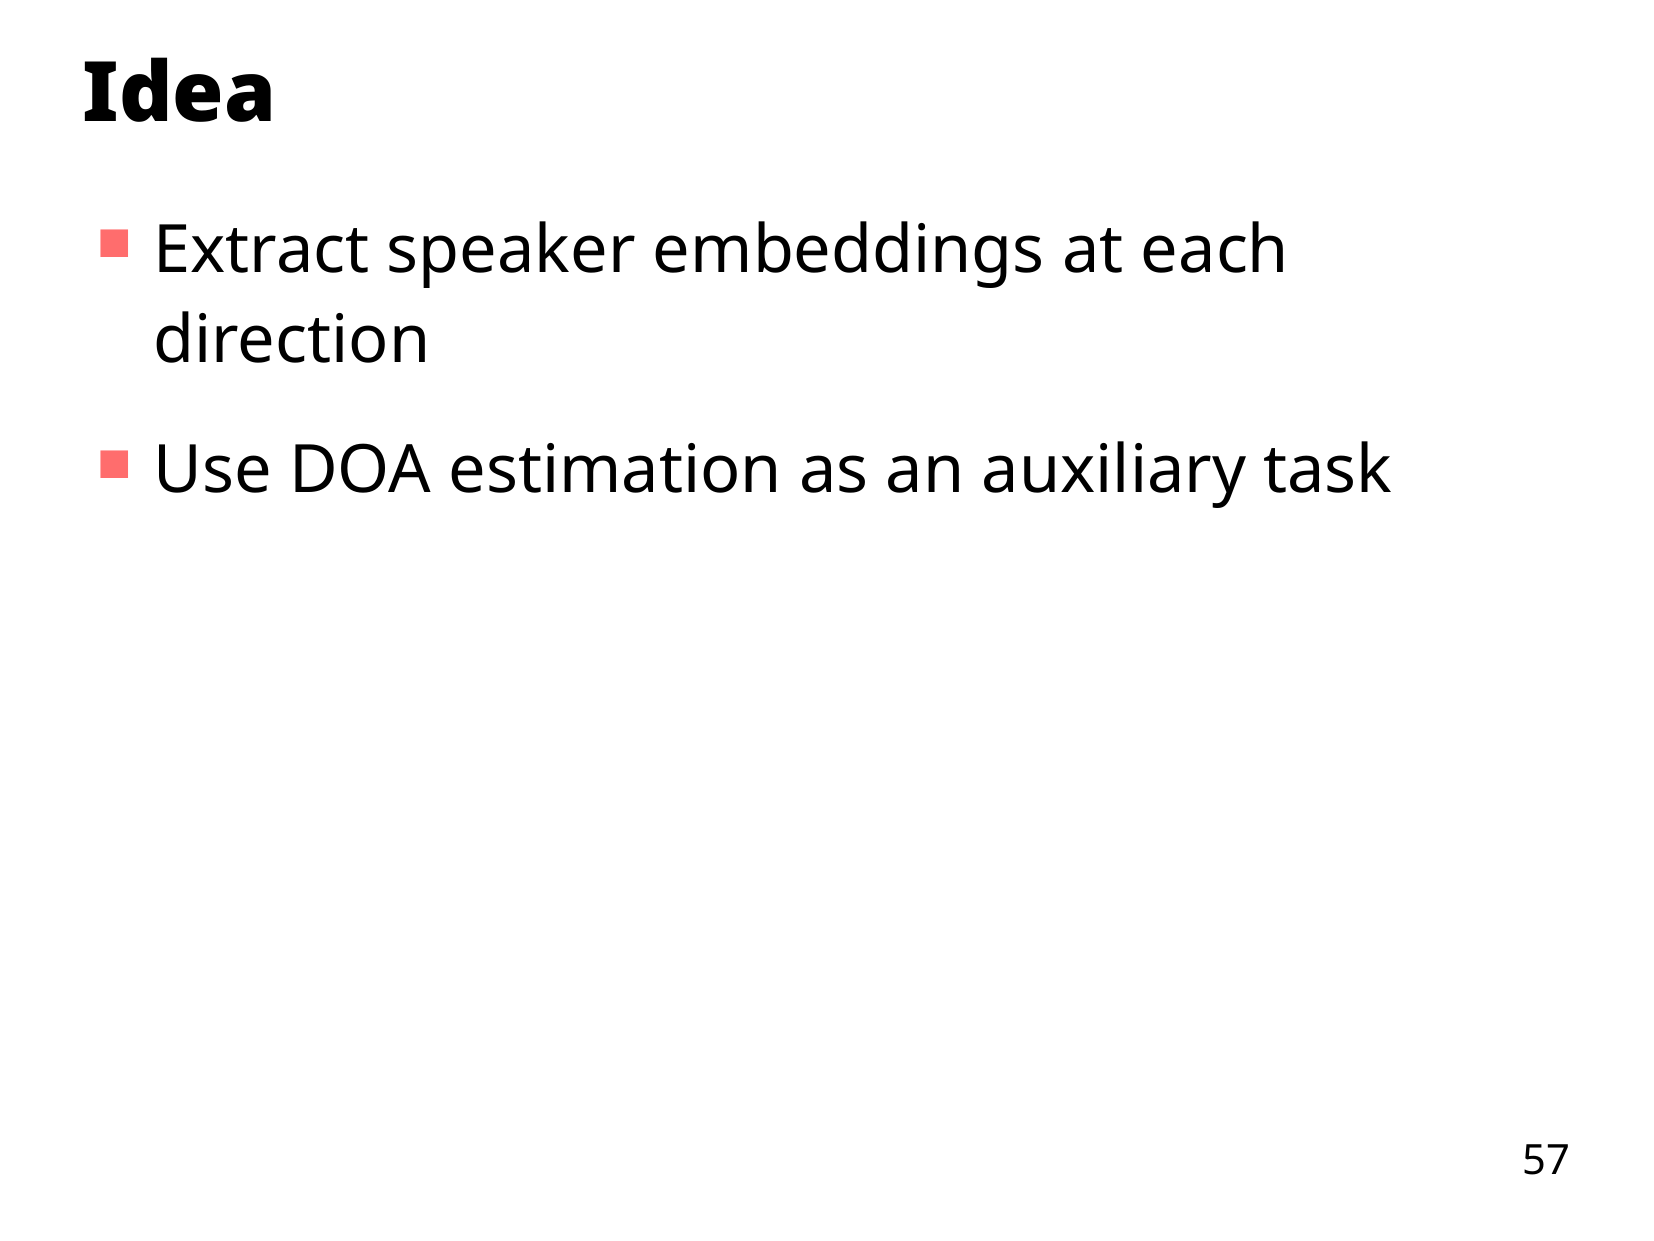

# Idea
Extract speaker embeddings at each direction
Use DOA estimation as an auxiliary task
57